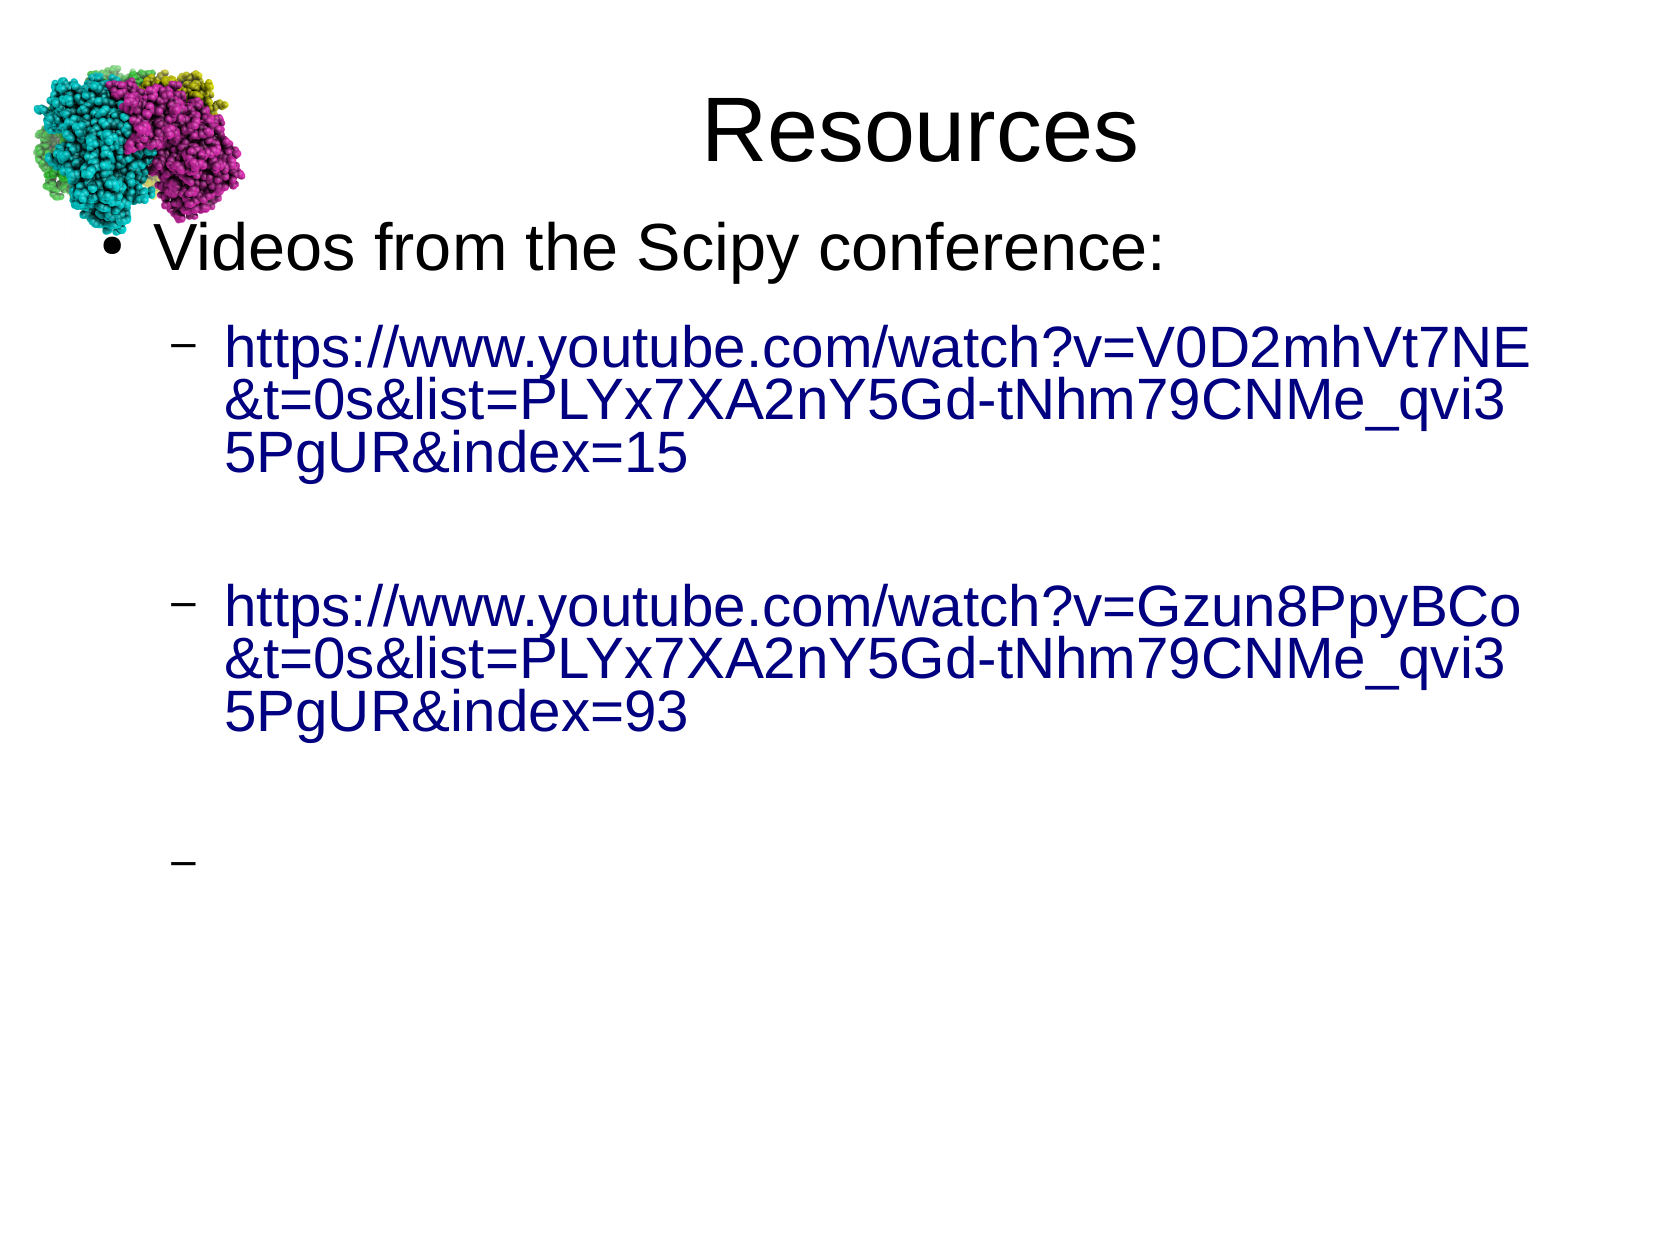

# Resources
Videos from the Scipy conference:
https://www.youtube.com/watch?v=V0D2mhVt7NE&t=0s&list=PLYx7XA2nY5Gd-tNhm79CNMe_qvi35PgUR&index=15
https://www.youtube.com/watch?v=Gzun8PpyBCo&t=0s&list=PLYx7XA2nY5Gd-tNhm79CNMe_qvi35PgUR&index=93